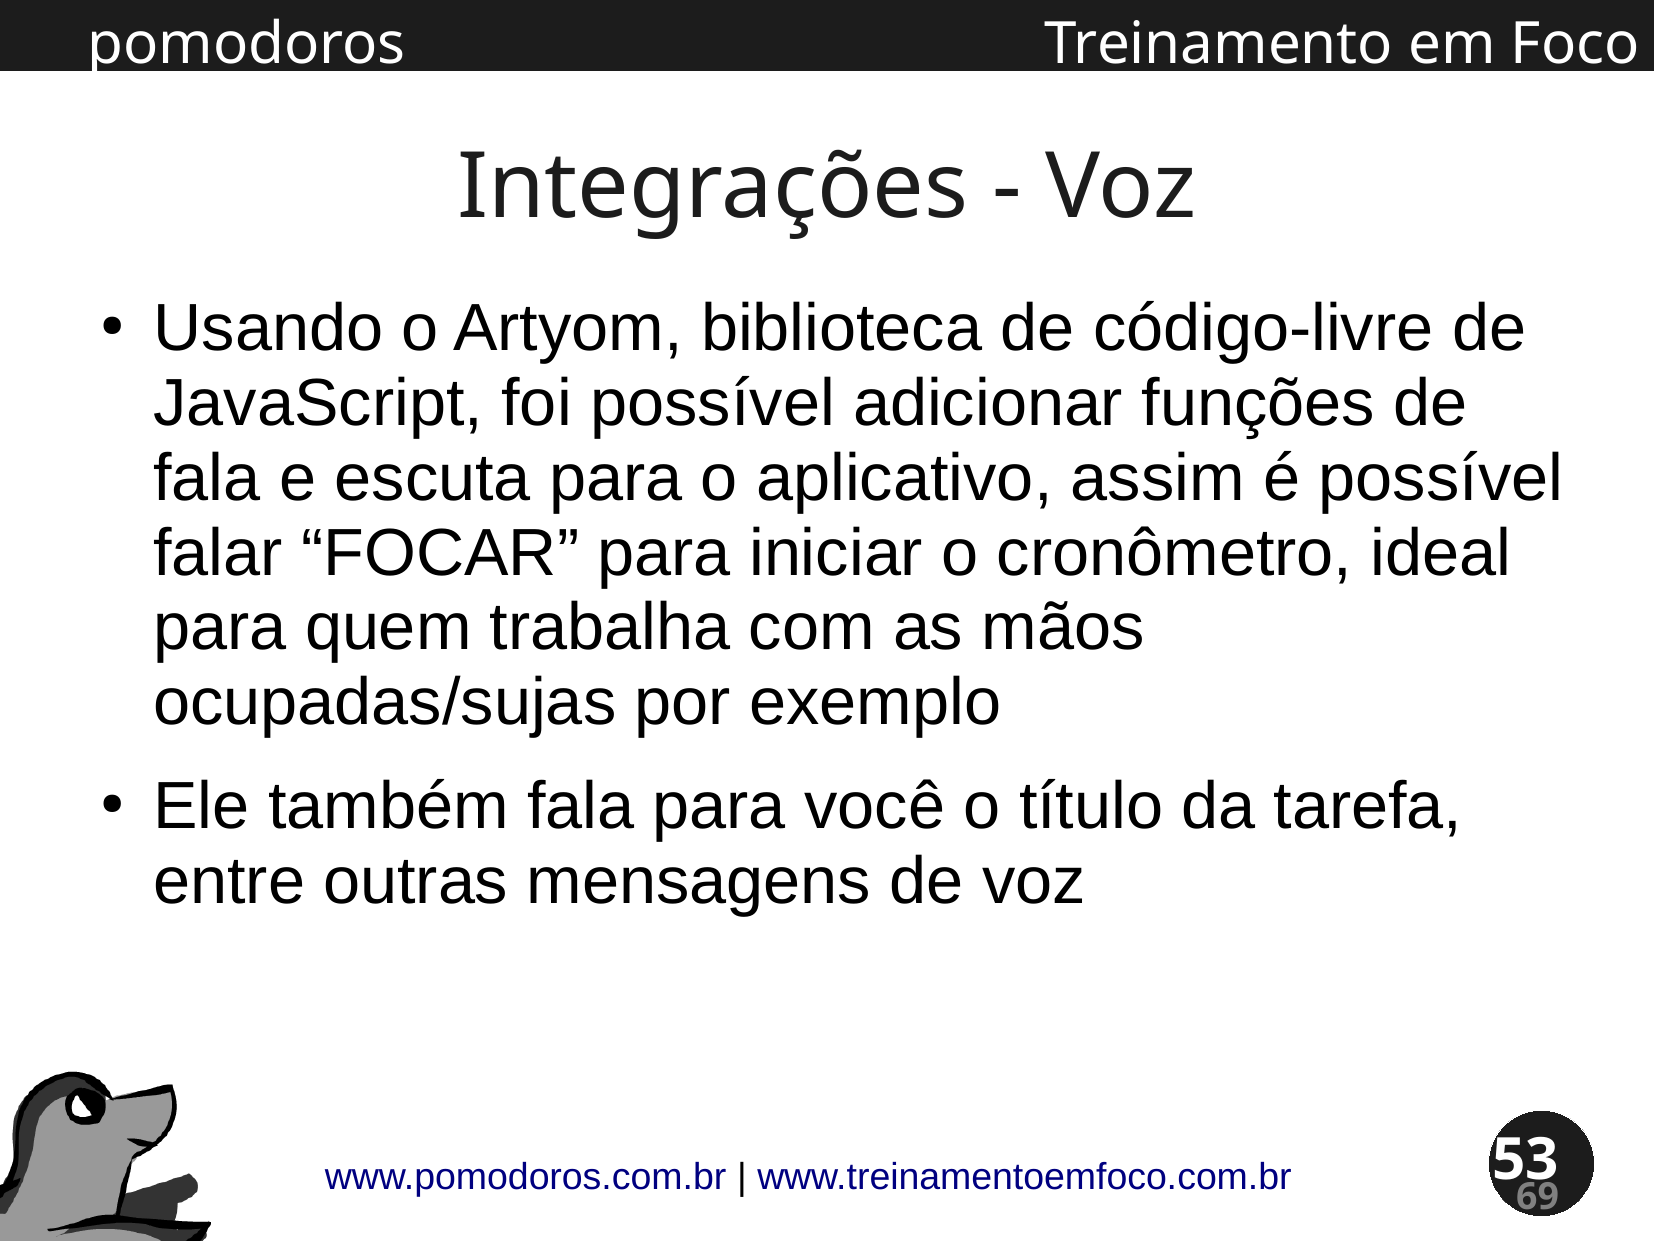

# Integrações - Voz
Usando o Artyom, biblioteca de código-livre de JavaScript, foi possível adicionar funções de fala e escuta para o aplicativo, assim é possível falar “FOCAR” para iniciar o cronômetro, ideal para quem trabalha com as mãos ocupadas/sujas por exemplo
Ele também fala para você o título da tarefa, entre outras mensagens de voz